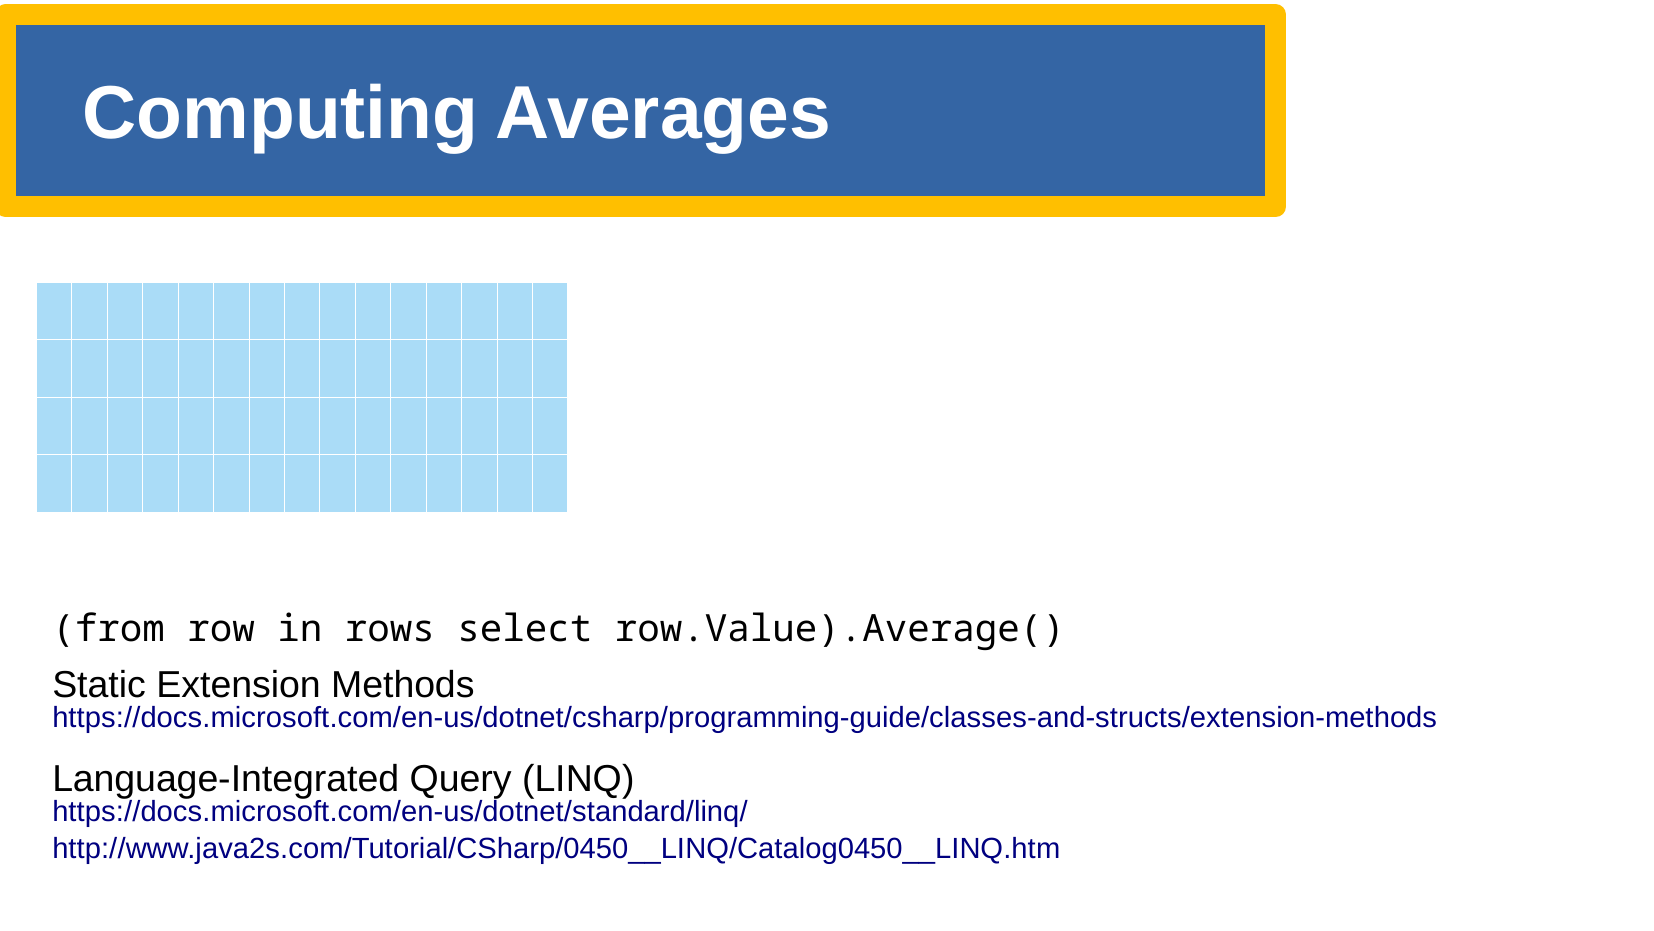

# Computing Averages
| | | | | | | | | | | | | | | |
| --- | --- | --- | --- | --- | --- | --- | --- | --- | --- | --- | --- | --- | --- | --- |
| | | | | | | | | | | | | | | |
| | | | | | | | | | | | | | | |
| | | | | | | | | | | | | | | |
(from row in rows select row.Value).Average()
Static Extension Methods
https://docs.microsoft.com/en-us/dotnet/csharp/programming-guide/classes-and-structs/extension-methods
Language-Integrated Query (LINQ)
https://docs.microsoft.com/en-us/dotnet/standard/linq/
http://www.java2s.com/Tutorial/CSharp/0450__LINQ/Catalog0450__LINQ.htm